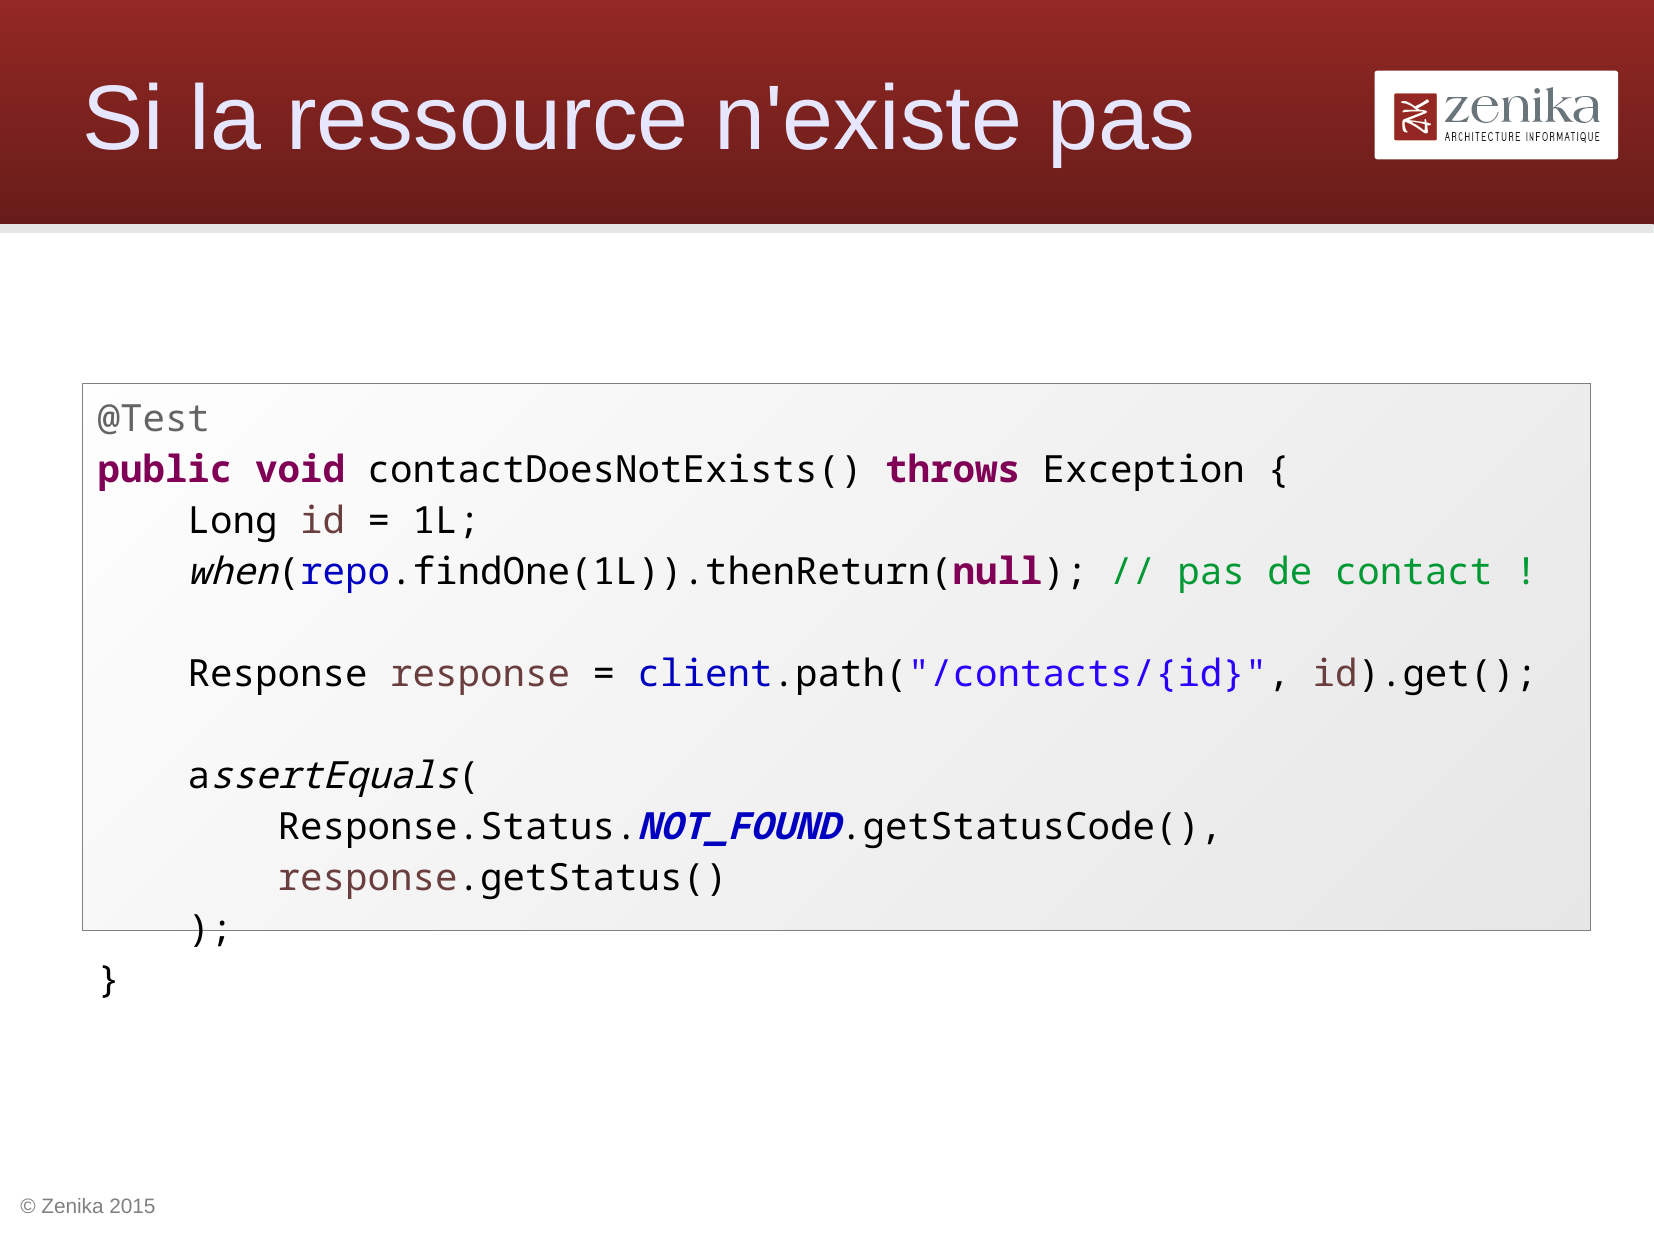

# Si la ressource n'existe pas
@Test
public void contactDoesNotExists() throws Exception {
 Long id = 1L;
 when(repo.findOne(1L)).thenReturn(null); // pas de contact !
 Response response = client.path("/contacts/{id}", id).get();
 assertEquals(
 Response.Status.NOT_FOUND.getStatusCode(),
 response.getStatus()
 );
}